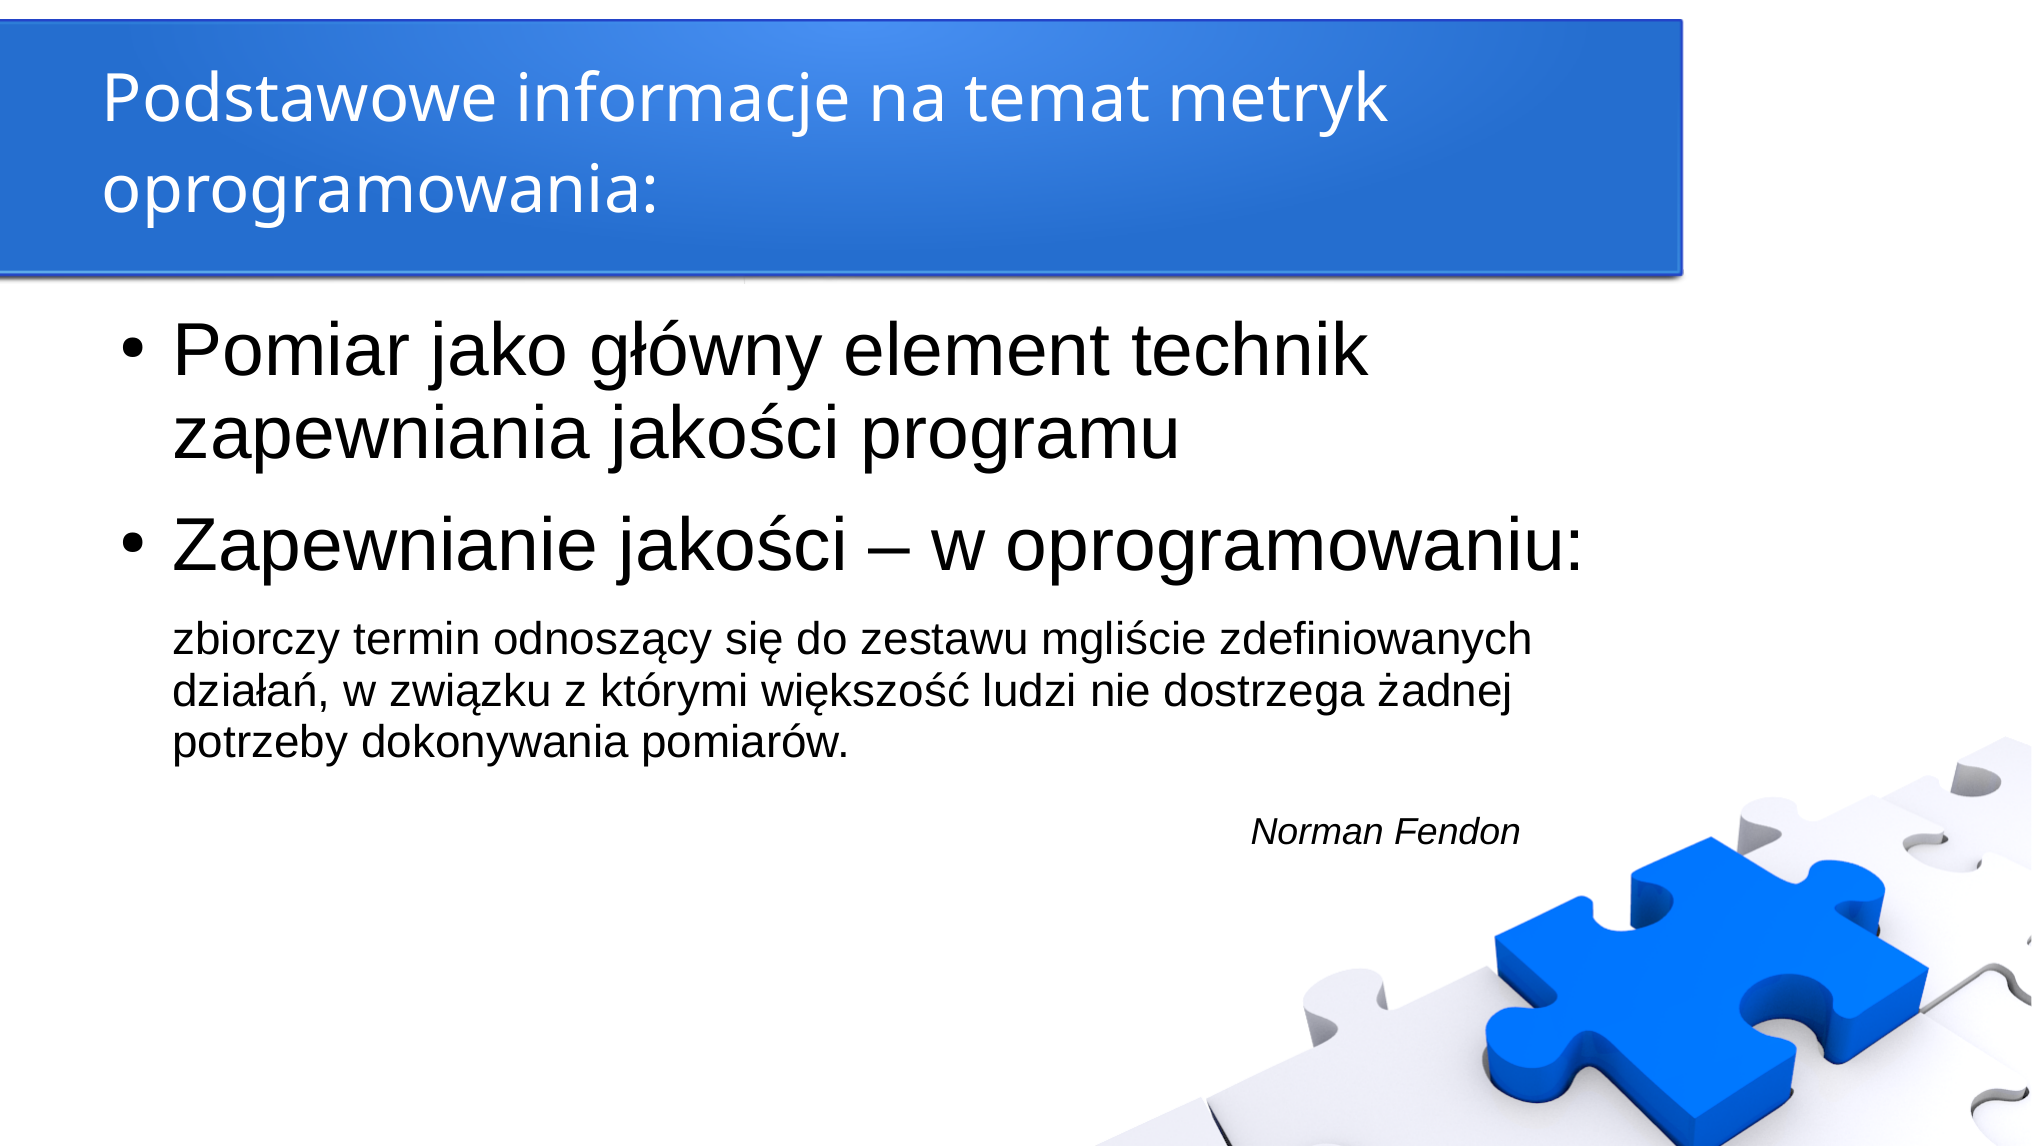

# Podstawowe informacje na temat metryk oprogramowania:
Pomiar jako główny element technik zapewniania jakości programu
Zapewnianie jakości – w oprogramowaniu:
zbiorczy termin odnoszący się do zestawu mgliście zdefiniowanych działań, w związku z którymi większość ludzi nie dostrzega żadnej potrzeby dokonywania pomiarów.
Norman Fendon